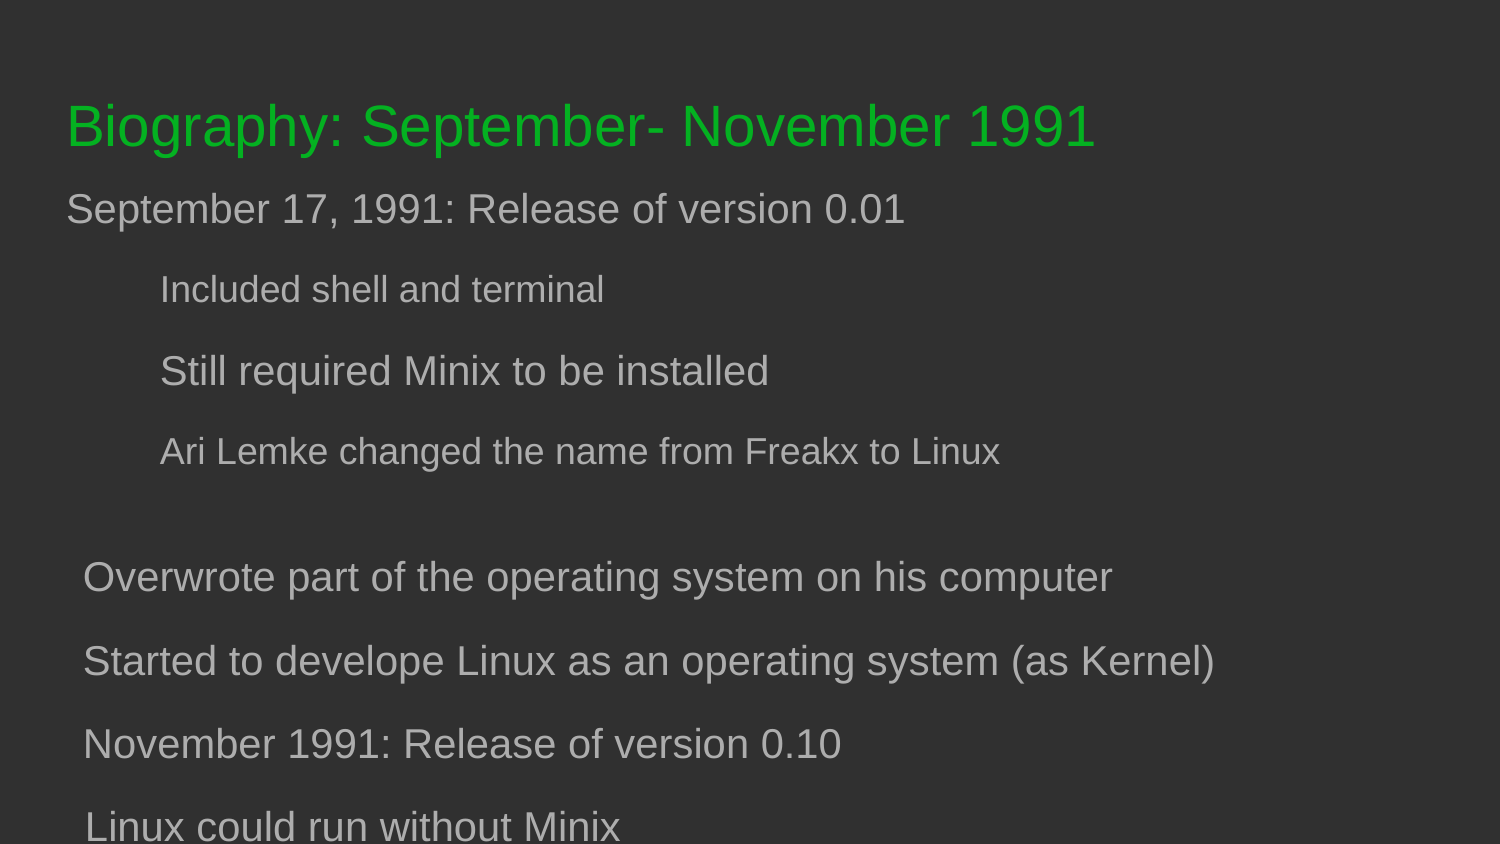

# Biography: September- November 1991
September 17, 1991: Release of version 0.01
Included shell and terminal
Still required Minix to be installed
Ari Lemke changed the name from Freakx to Linux
Overwrote part of the operating system on his computer
Started to develope Linux as an operating system (as Kernel)
November 1991: Release of version 0.10
Linux could run without Minix
Other people had started to use Linux